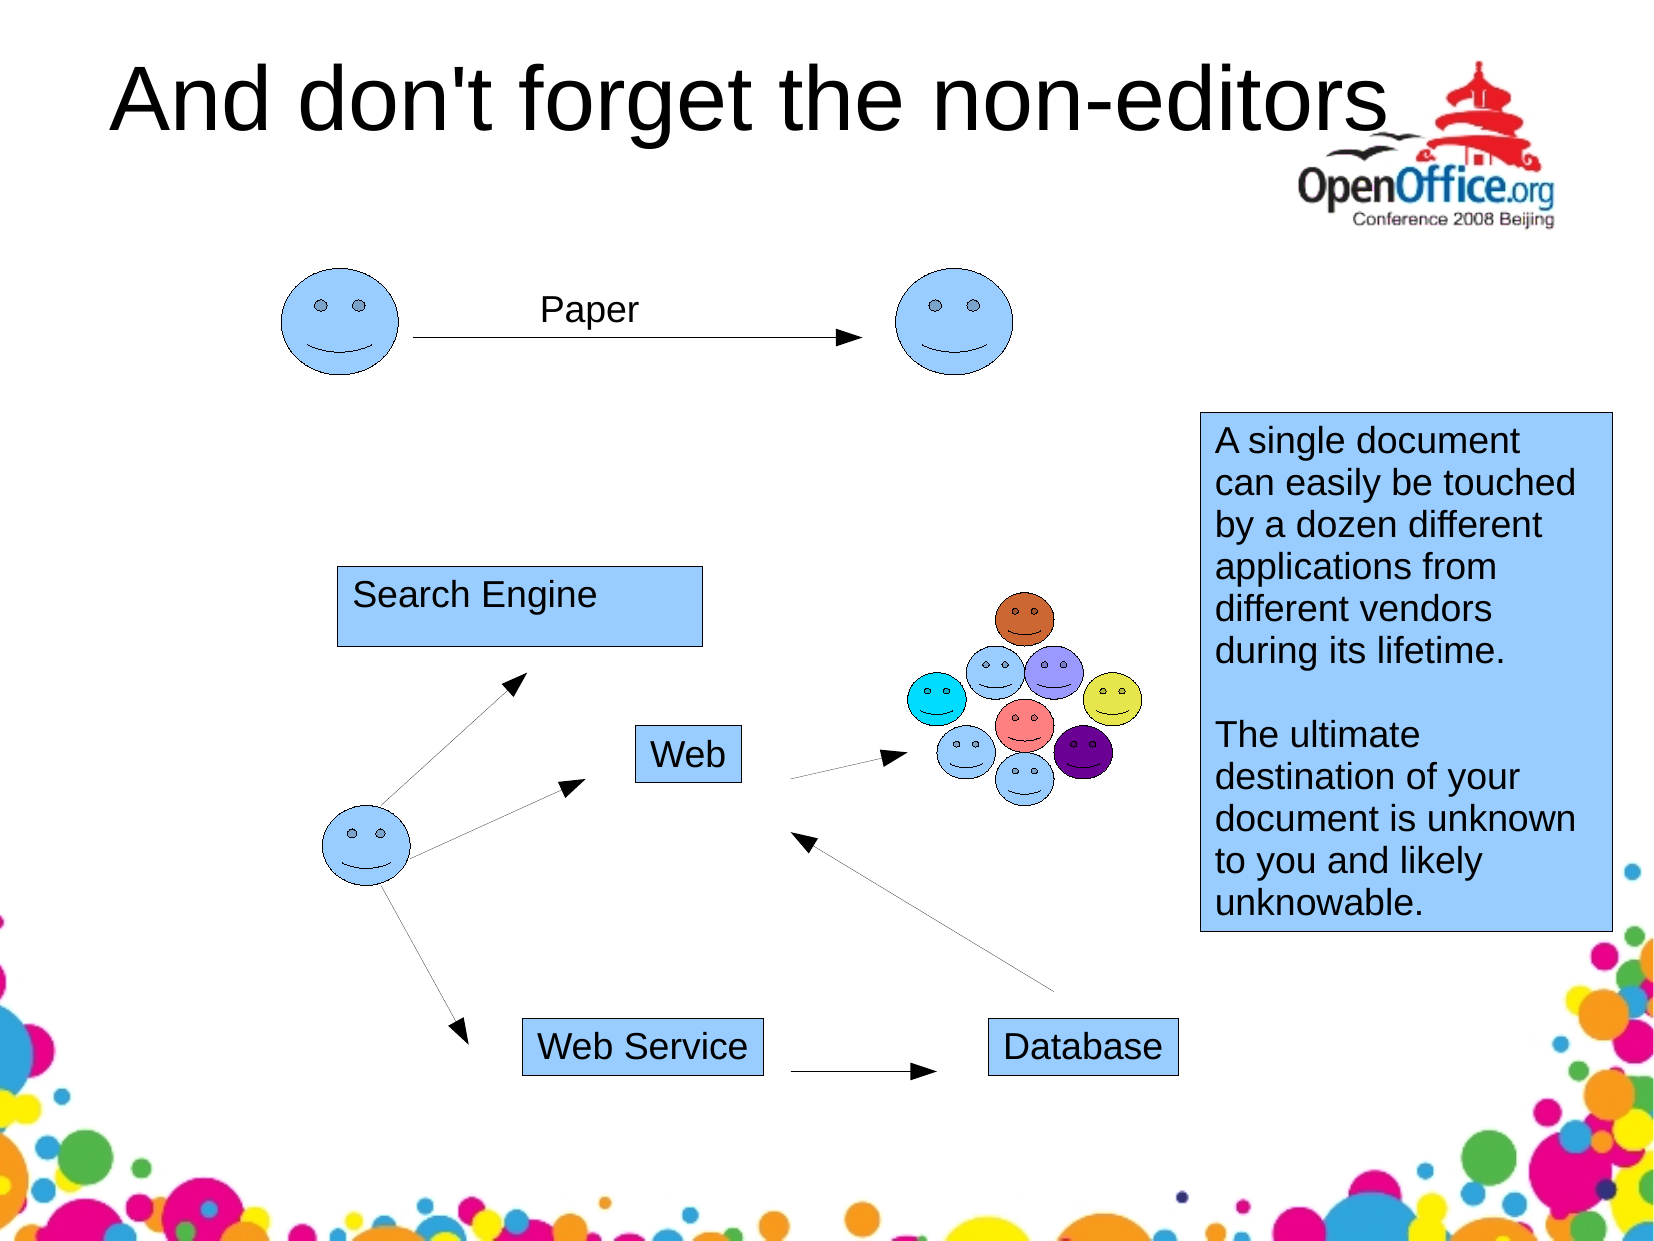

# And don't forget the non-editors
Paper
Before:
A single document
can easily be touched by a dozen different applications from different vendors during its lifetime.
The ultimate destination of your document is unknown to you and likely unknowable.
Search Engine
Web
Now:
Web Service
Database